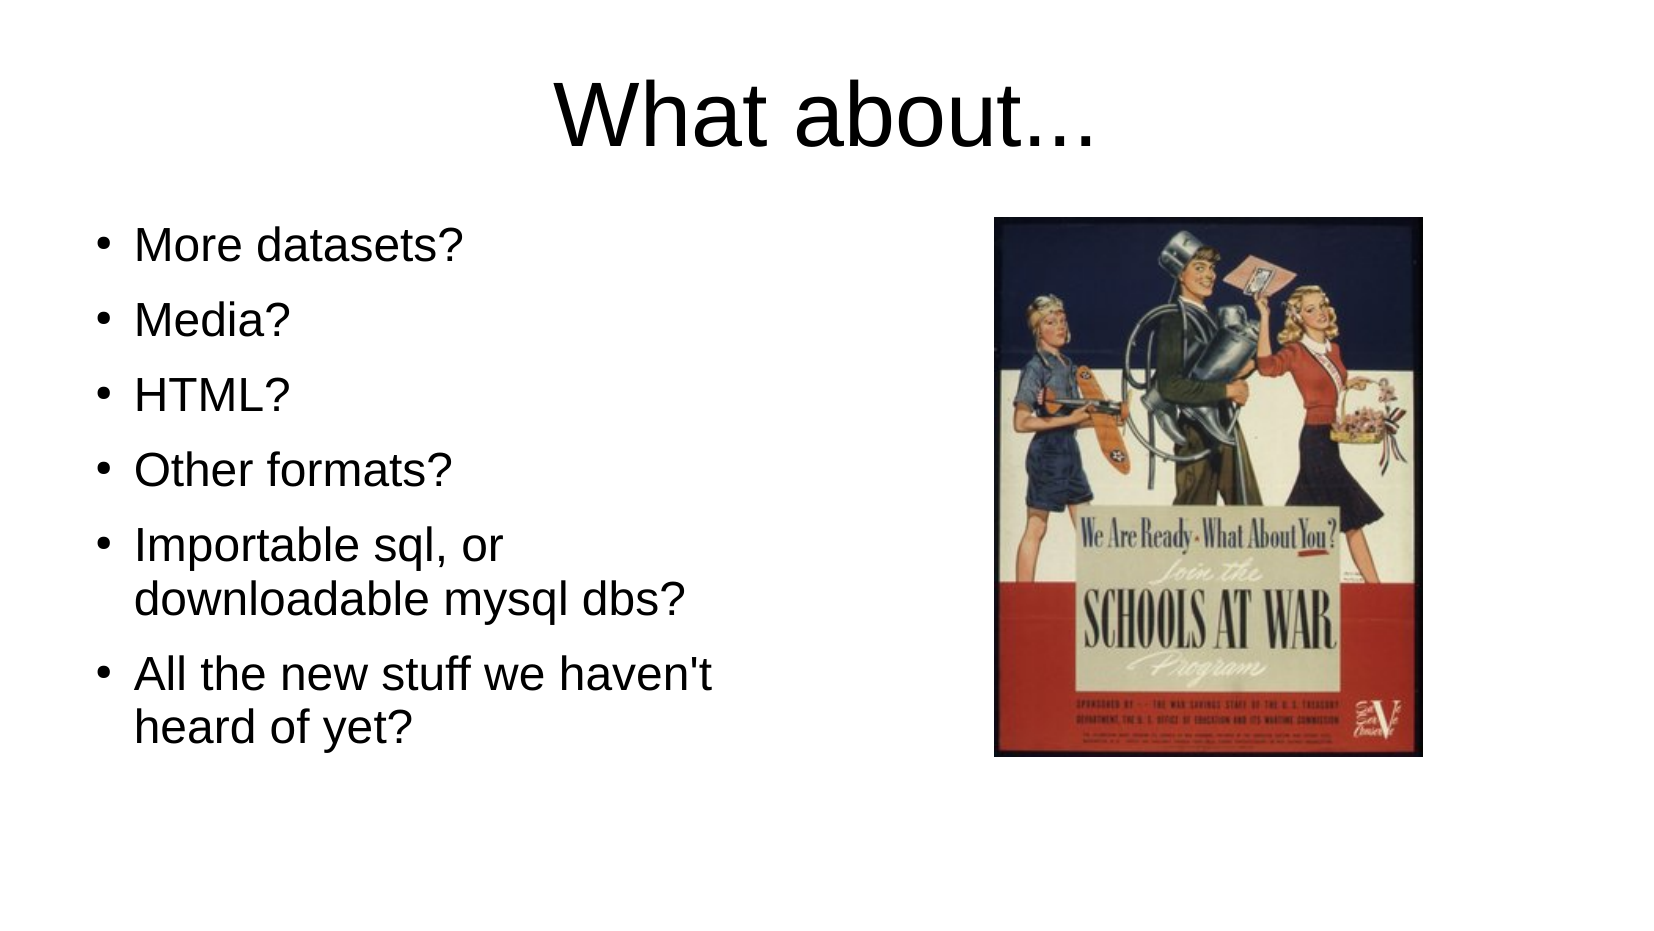

# What about...
More datasets?
Media?
HTML?
Other formats?
Importable sql, or downloadable mysql dbs?
All the new stuff we haven't heard of yet?